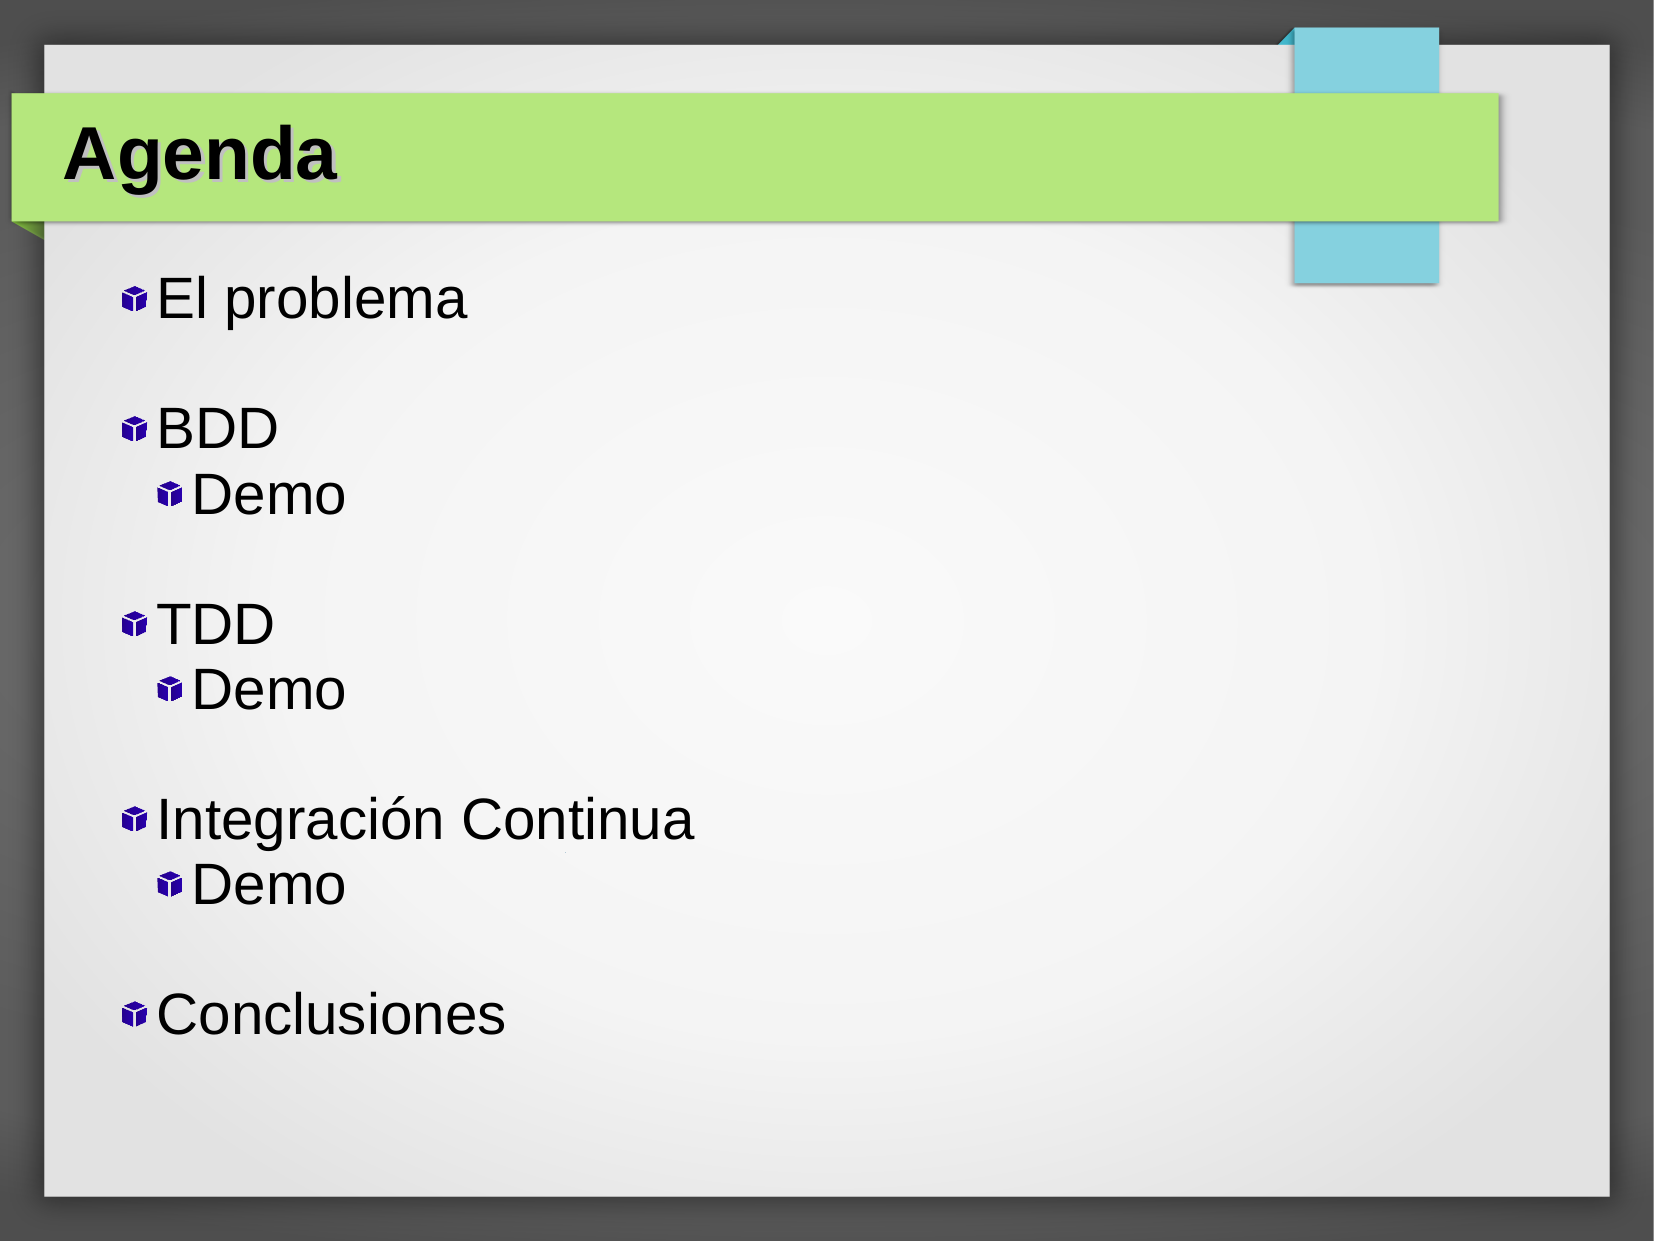

# Agenda
El problema
BDD
Demo
TDD
Demo
Integración Continua
Demo
Conclusiones